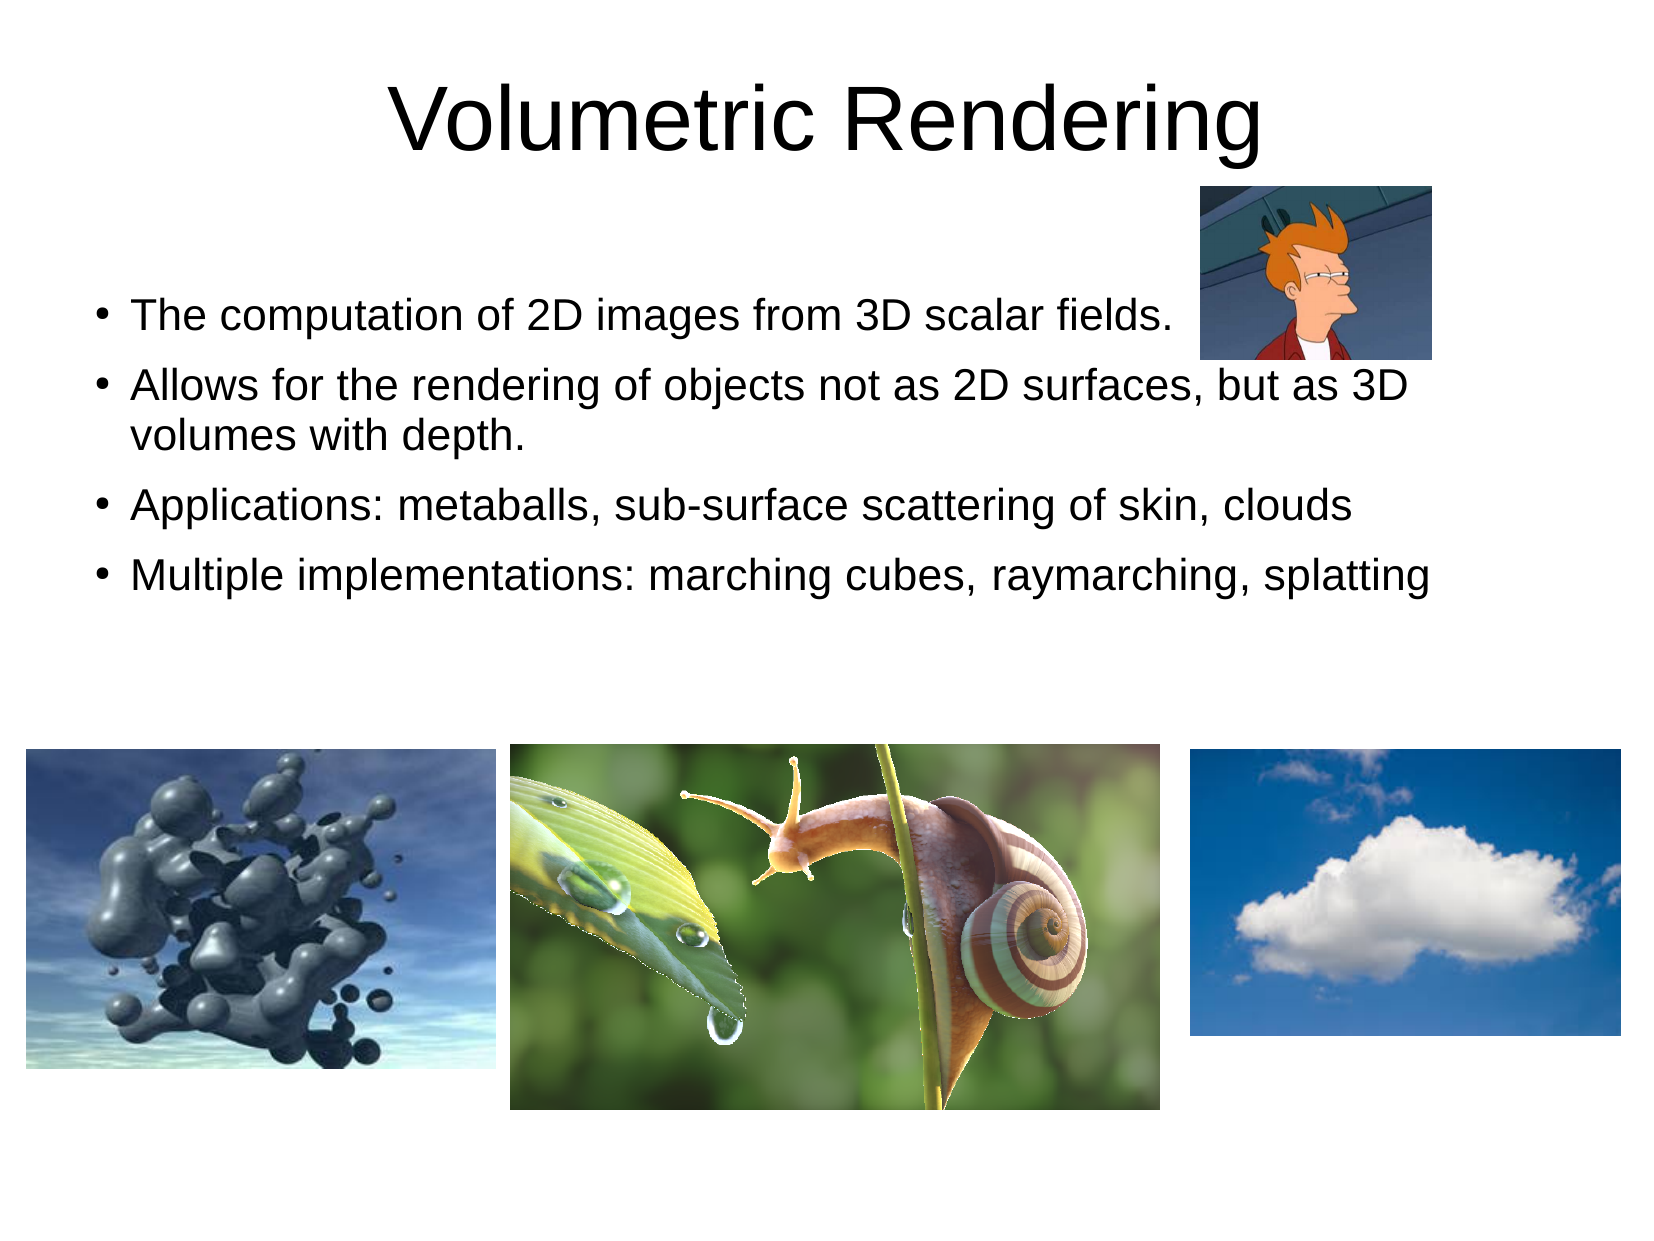

# Volumetric Rendering
The computation of 2D images from 3D scalar fields.
Allows for the rendering of objects not as 2D surfaces, but as 3D volumes with depth.
Applications: metaballs, sub-surface scattering of skin, clouds
Multiple implementations: marching cubes, raymarching, splatting